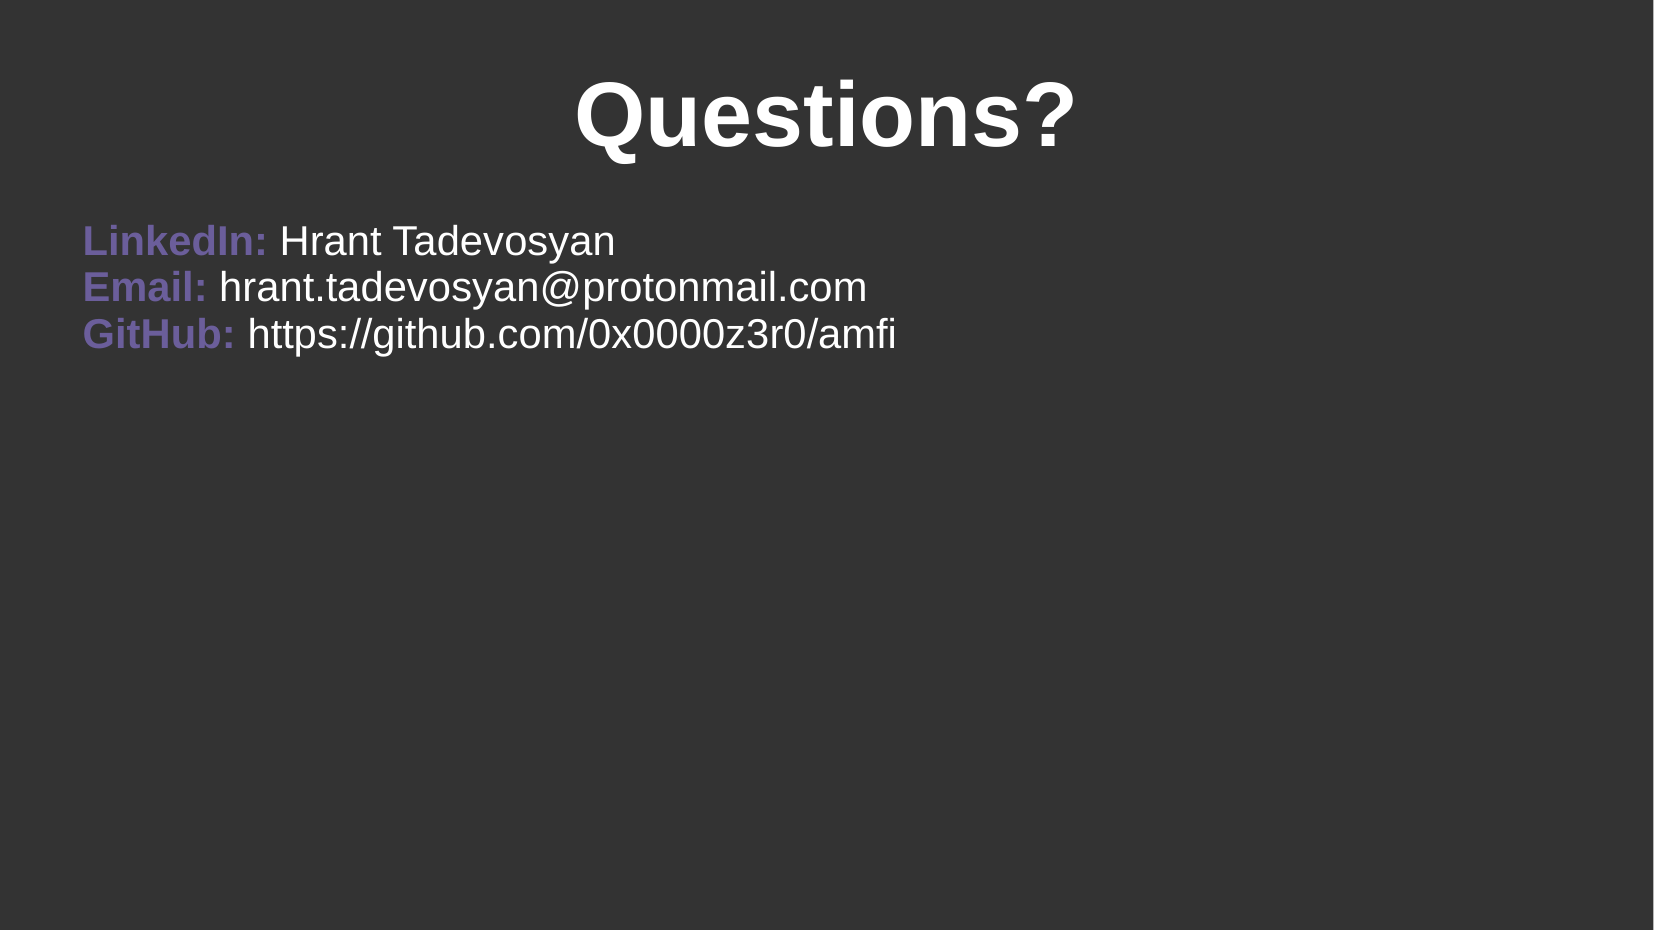

# Questions?
LinkedIn: Hrant Tadevosyan
Email: hrant.tadevosyan@protonmail.com
GitHub: https://github.com/0x0000z3r0/amfi